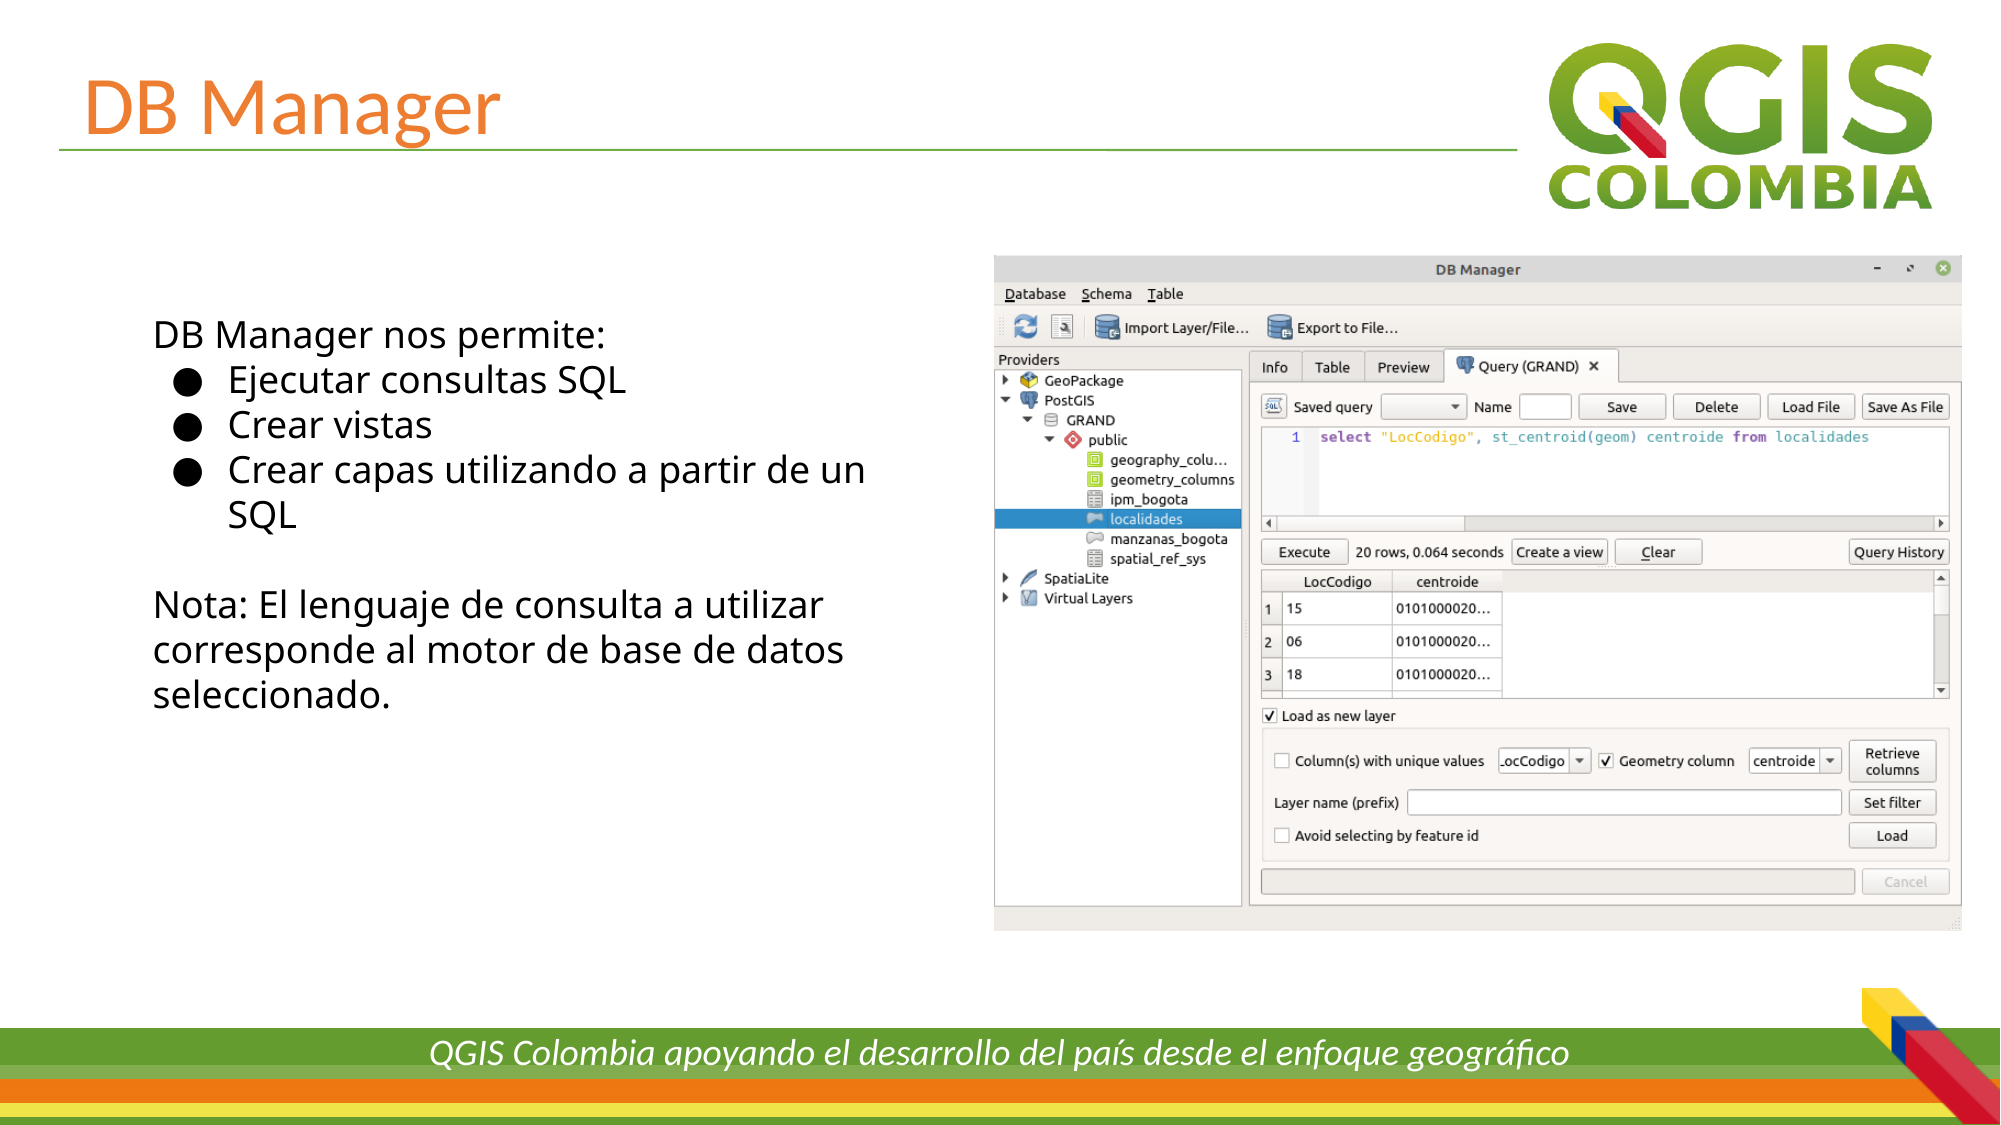

DB Manager
DB Manager nos permite:
Ejecutar consultas SQL
Crear vistas
Crear capas utilizando a partir de un SQL
Nota: El lenguaje de consulta a utilizar corresponde al motor de base de datos seleccionado.